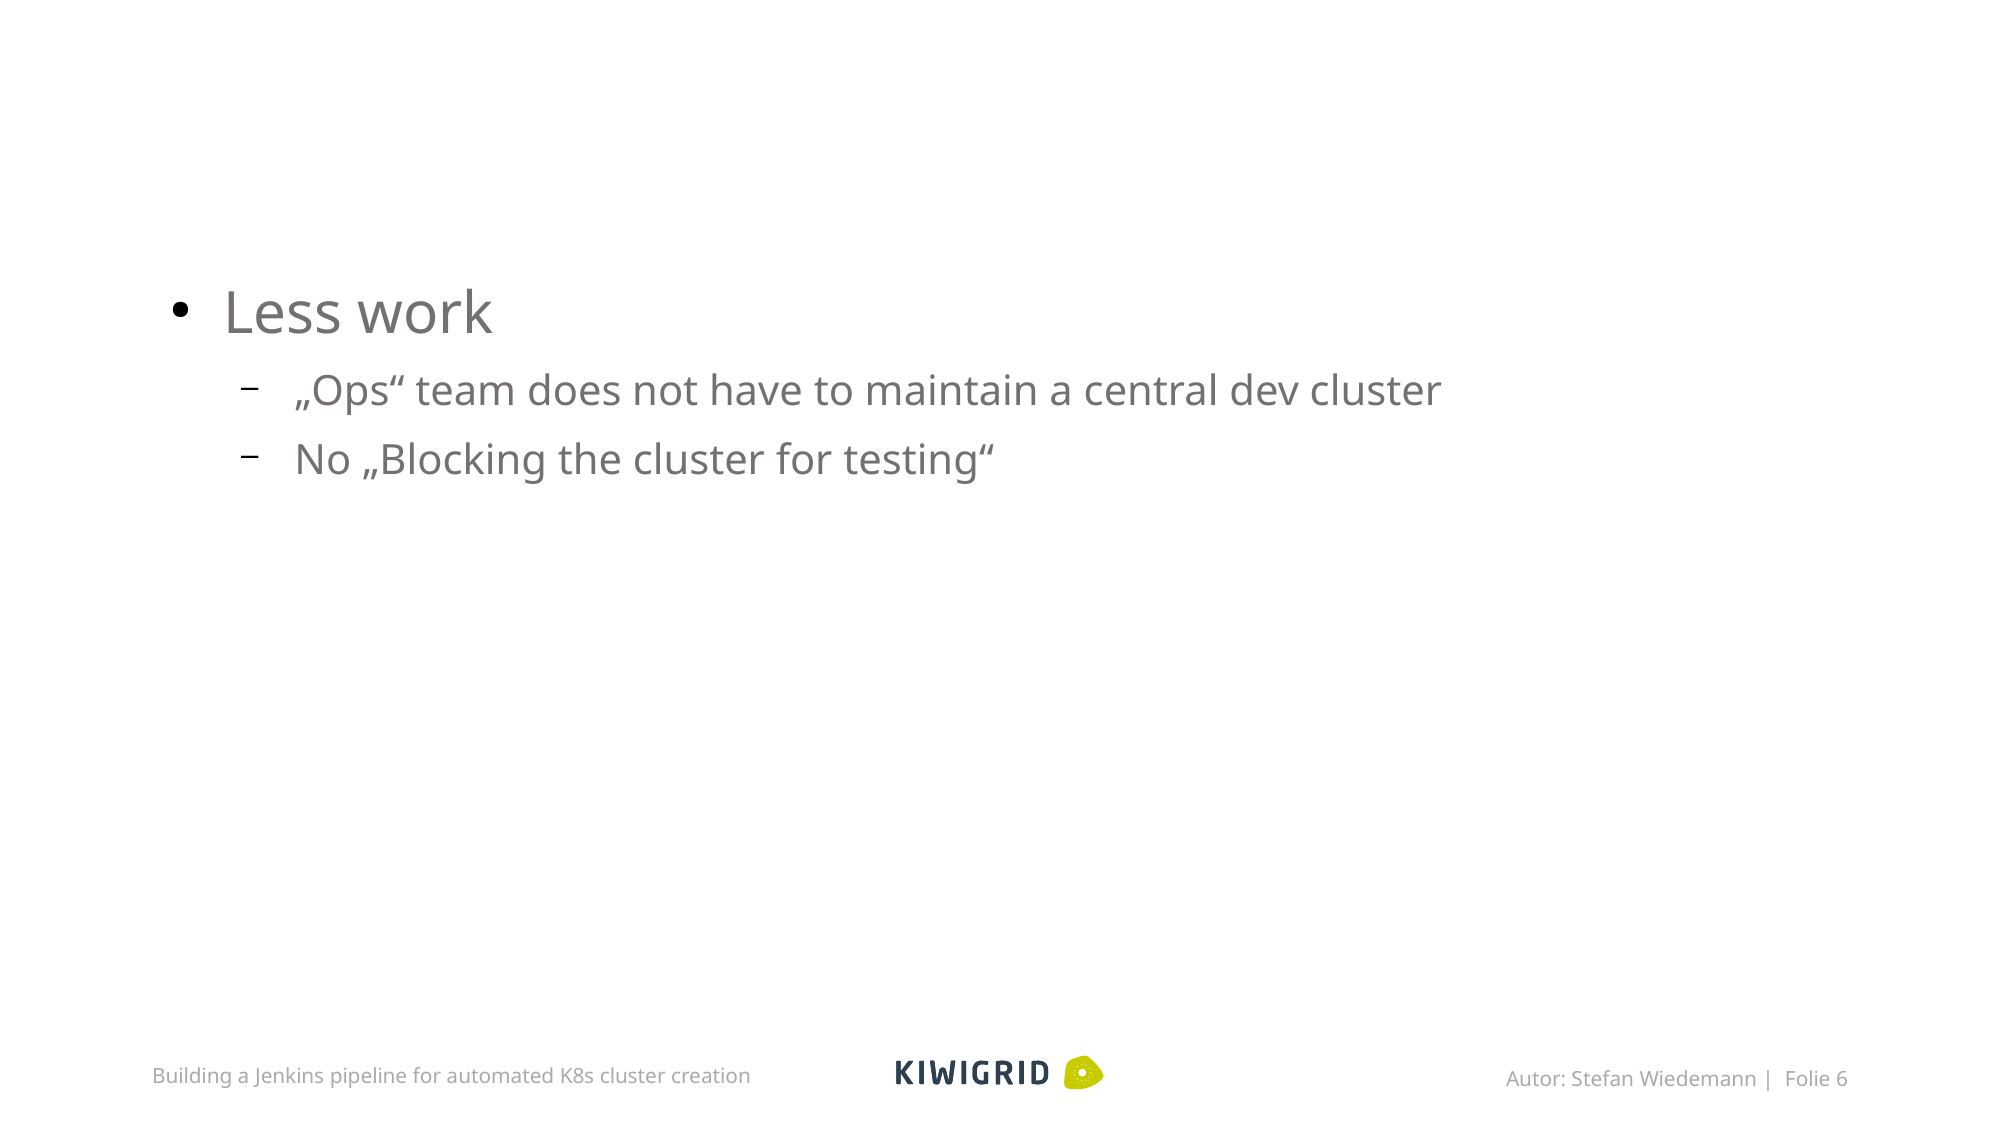

#
Less work
„Ops“ team does not have to maintain a central dev cluster
No „Blocking the cluster for testing“